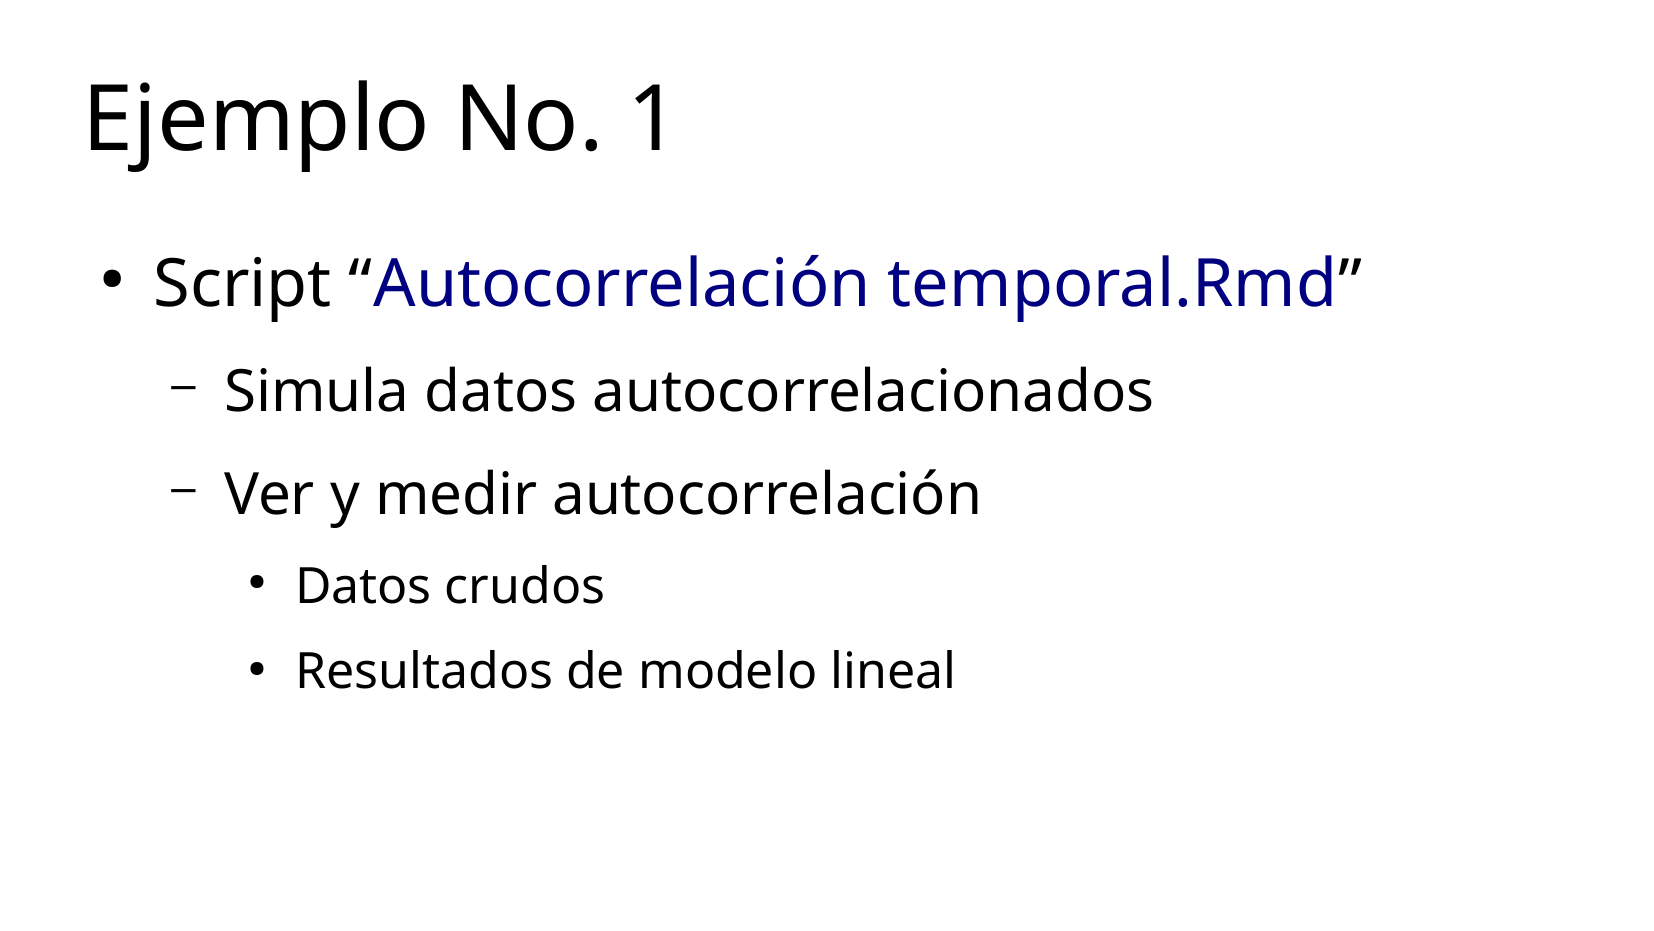

# Ejemplo No. 1
Script “Autocorrelación temporal.Rmd”
Simula datos autocorrelacionados
Ver y medir autocorrelación
Datos crudos
Resultados de modelo lineal